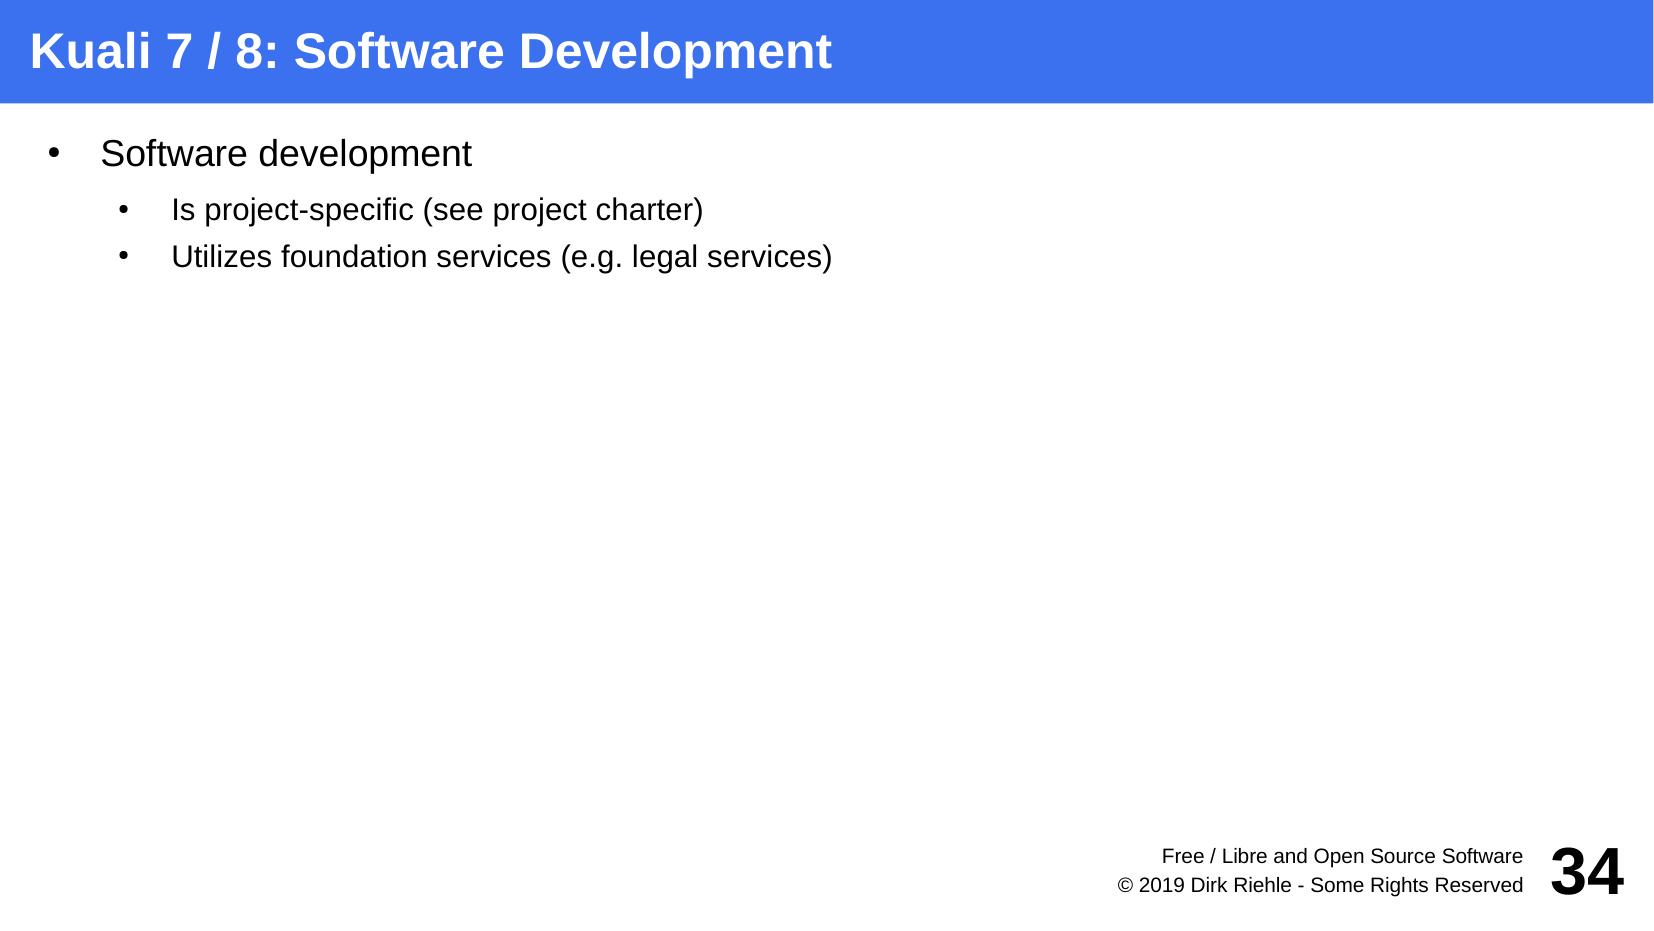

# Kuali 7 / 8: Software Development
Software development
Is project-specific (see project charter)
Utilizes foundation services (e.g. legal services)
Free / Libre and Open Source Software
34
© 2019 Dirk Riehle - Some Rights Reserved